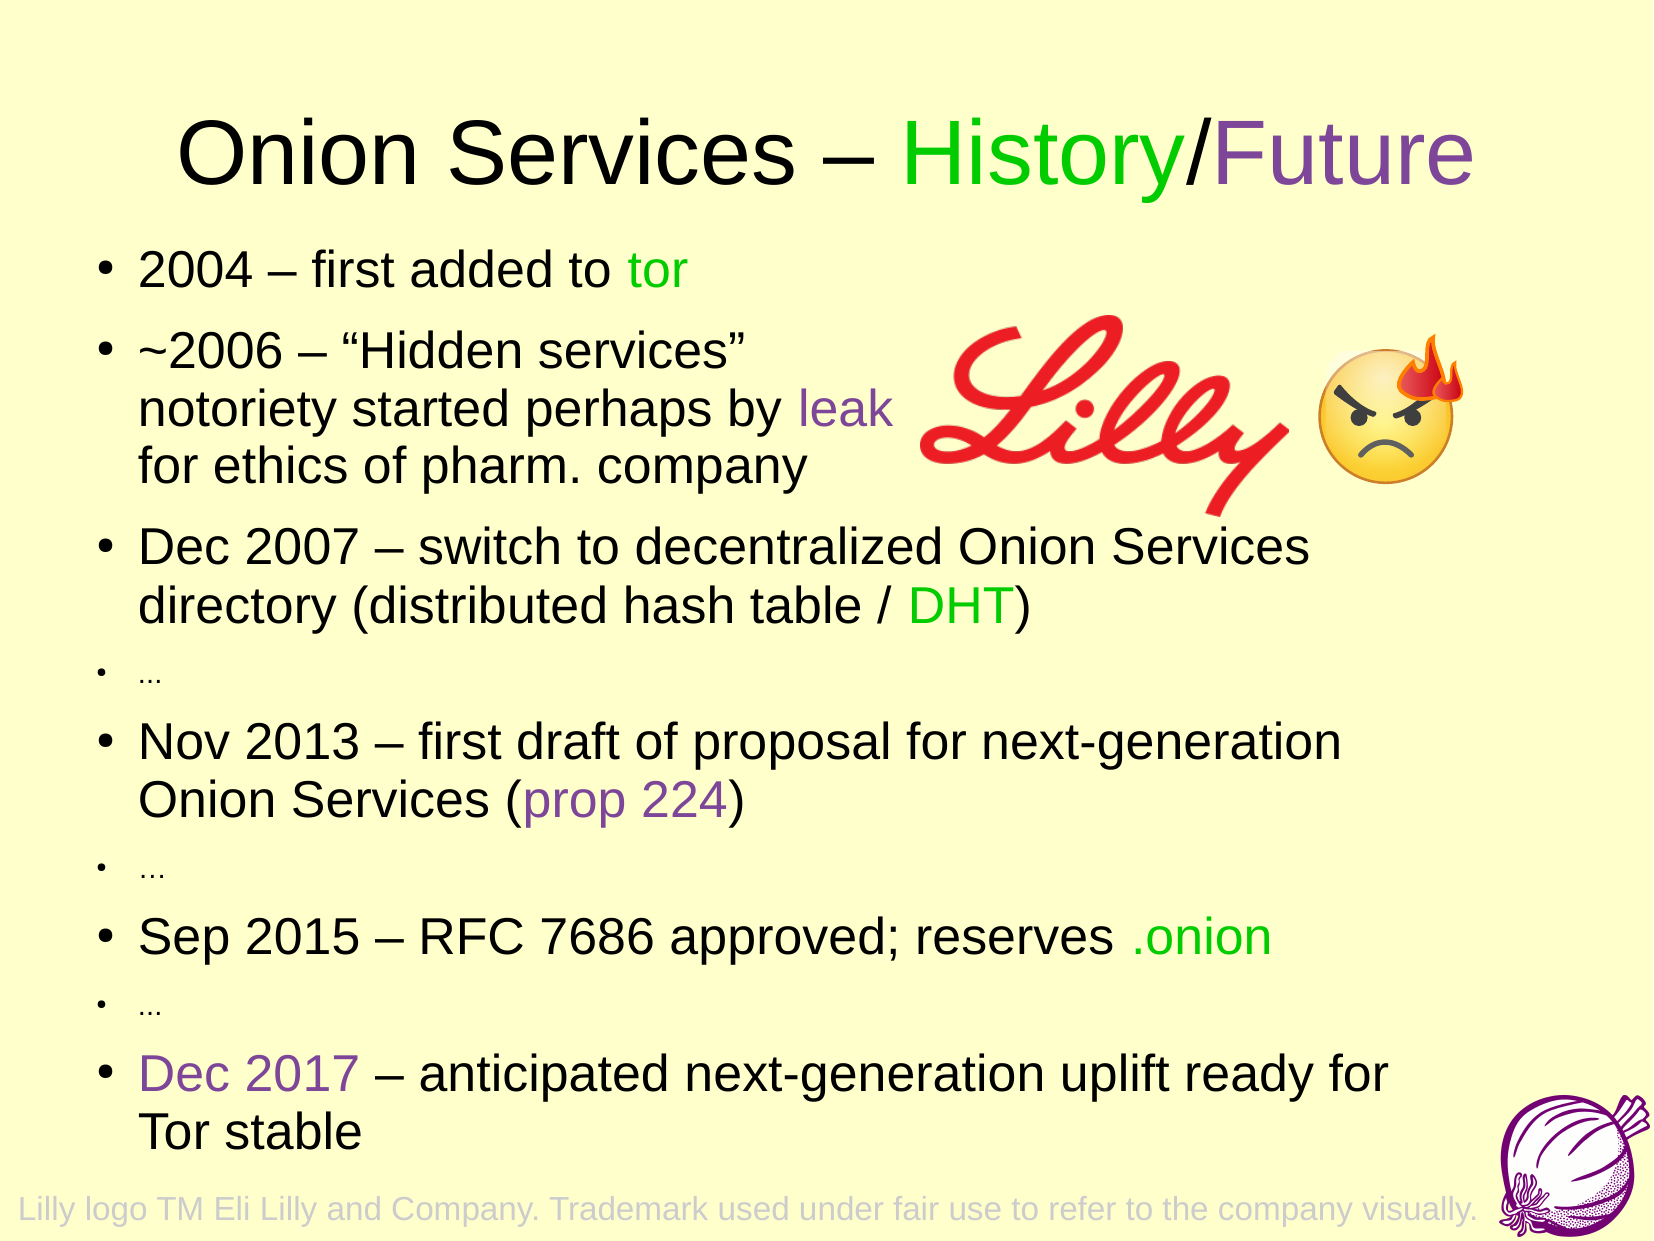

# Onion Services – History/Future
2004 – first added to tor
~2006 – “Hidden services”
notoriety started perhaps by leak
for ethics of pharm. company
Dec 2007 – switch to decentralized Onion Services directory (distributed hash table / DHT)
...
Nov 2013 – first draft of proposal for next-generation Onion Services (prop 224)
…
Sep 2015 – RFC 7686 approved; reserves .onion
...
Dec 2017 – anticipated next-generation uplift ready for Tor stable
Lilly logo TM Eli Lilly and Company. Trademark used under fair use to refer to the company visually.